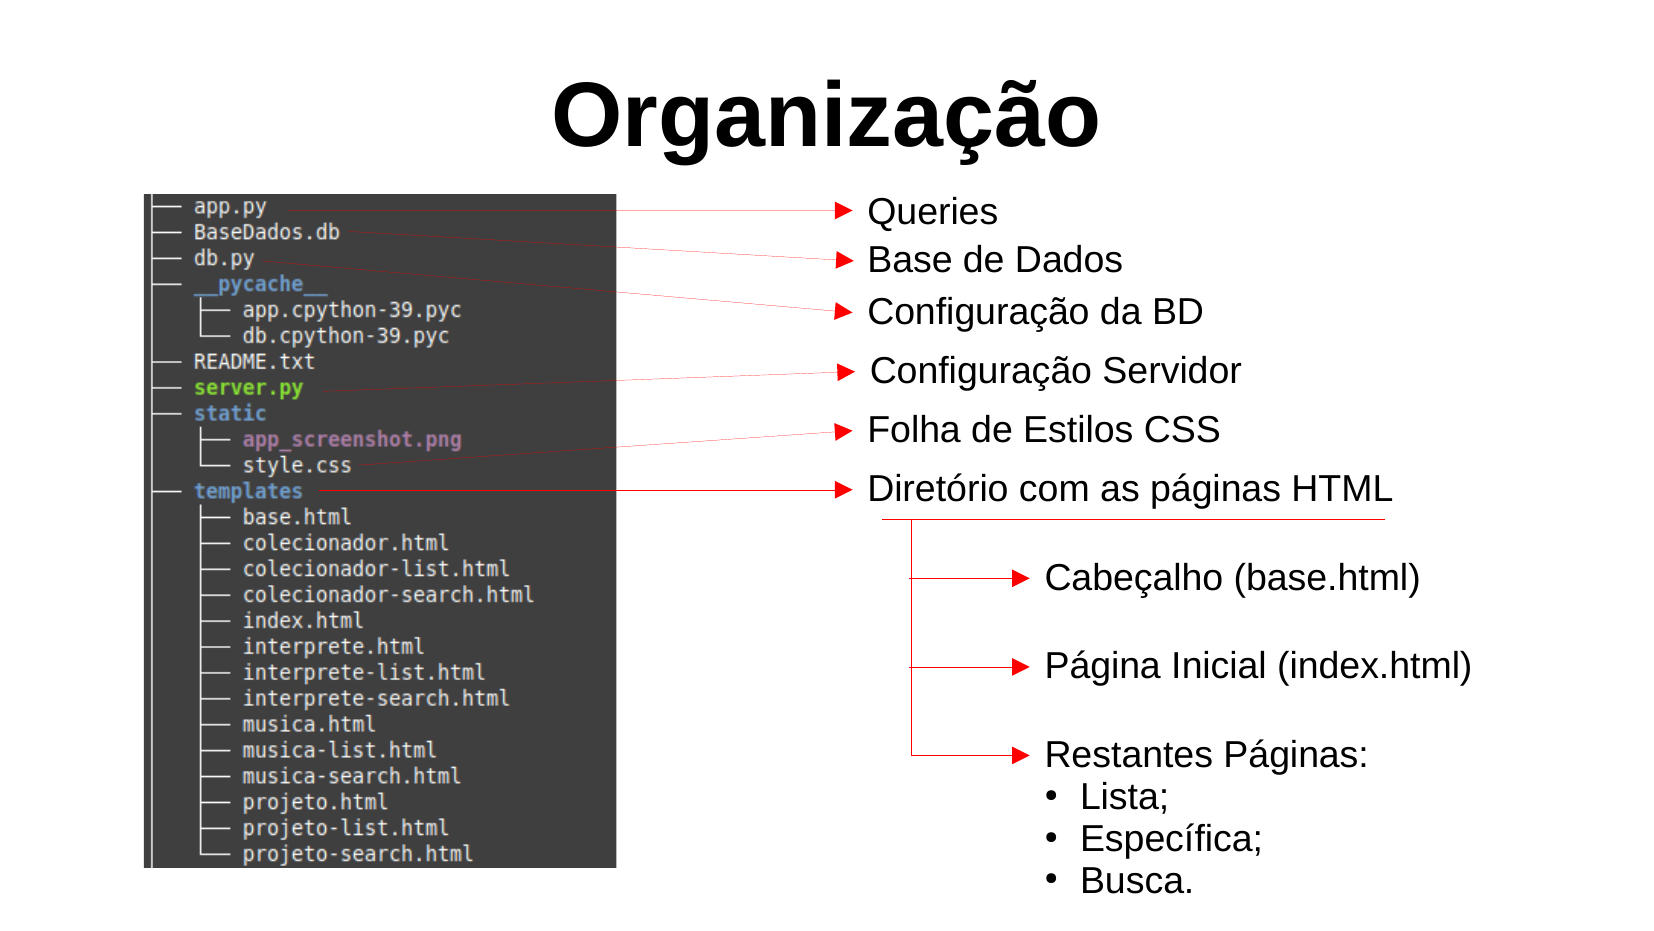

# Organização
Queries
Base de Dados
Configuração da BD
Configuração Servidor
Folha de Estilos CSS
Diretório com as páginas HTML
Cabeçalho (base.html)
Página Inicial (index.html)
Restantes Páginas:
Lista;
Específica;
Busca.